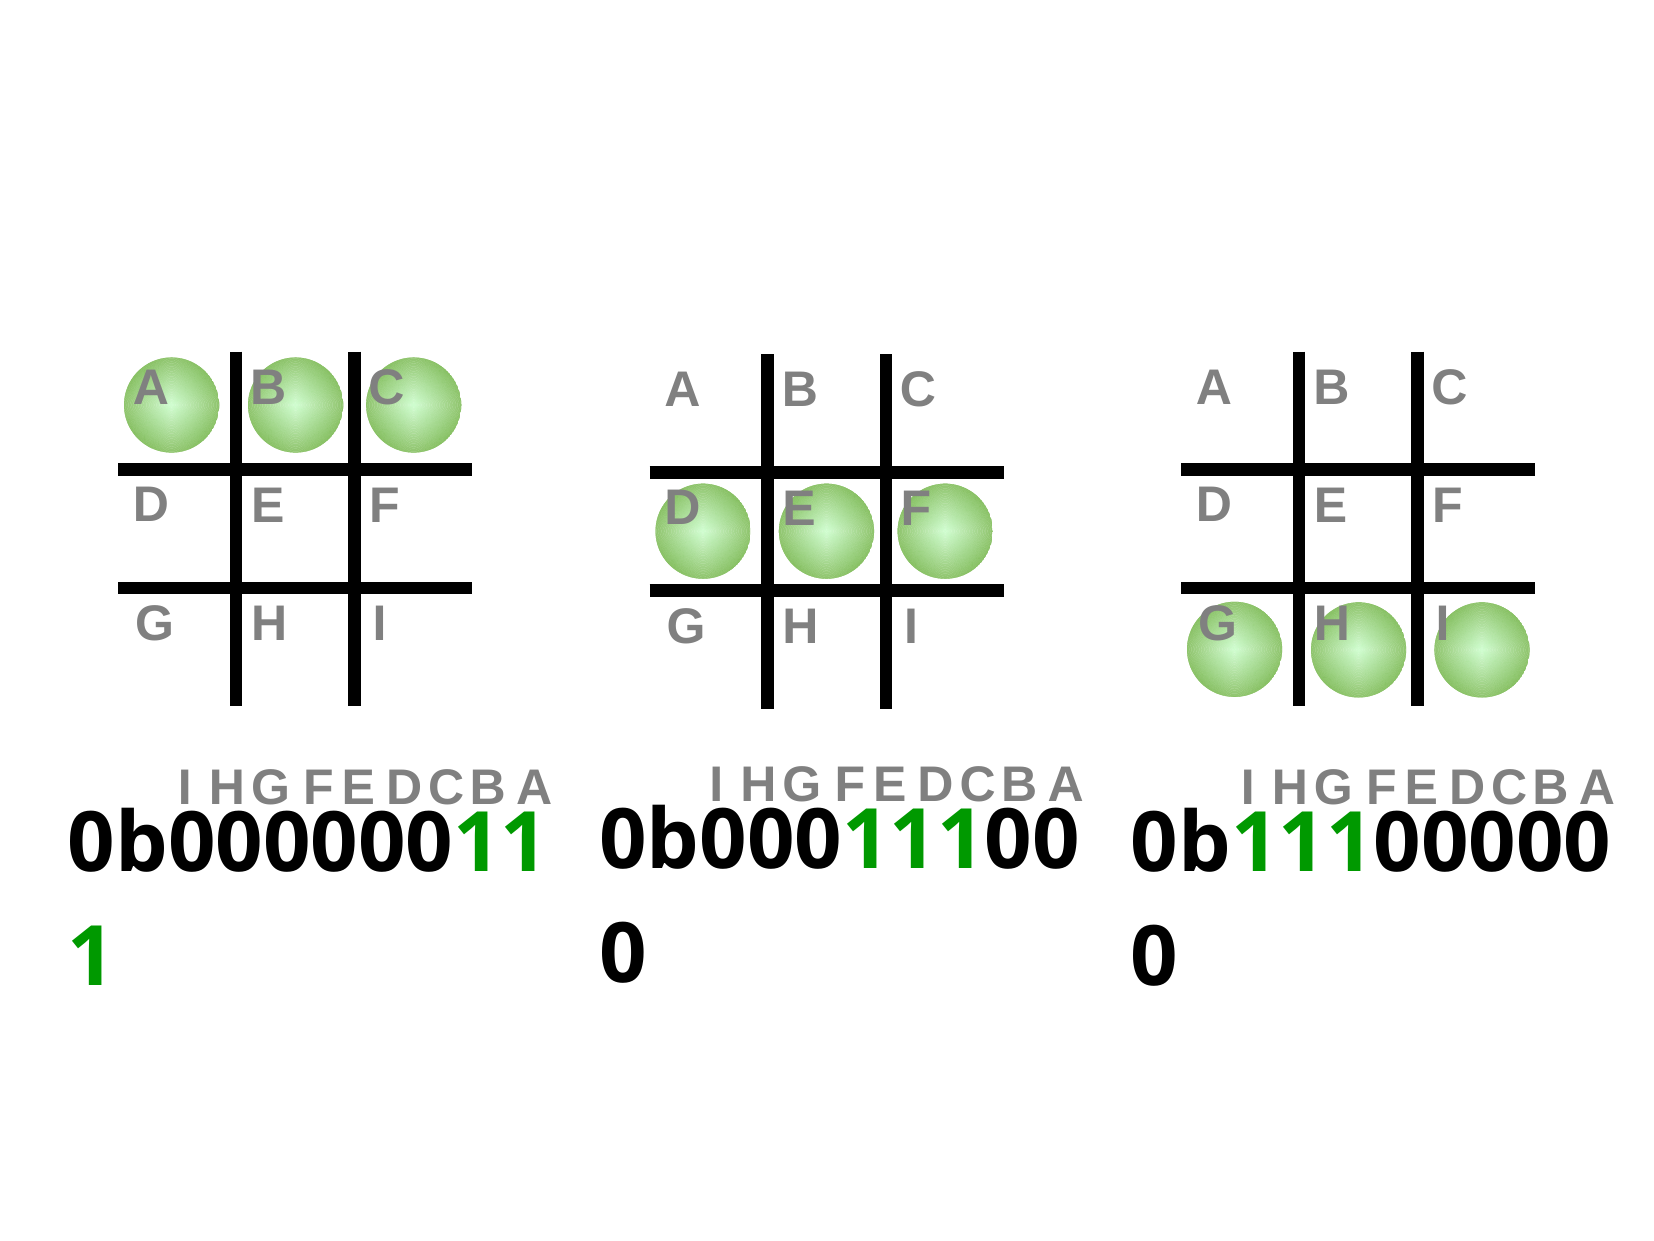

A
B
C
D
E
F
G
H
I
A
B
C
D
E
F
G
H
I
A
B
C
D
E
F
G
H
I
I
H
G
F
E
D
C
B
A
0b000111000
I
H
G
F
E
D
C
B
A
0b000000111
I
H
G
F
E
D
C
B
A
0b111000000